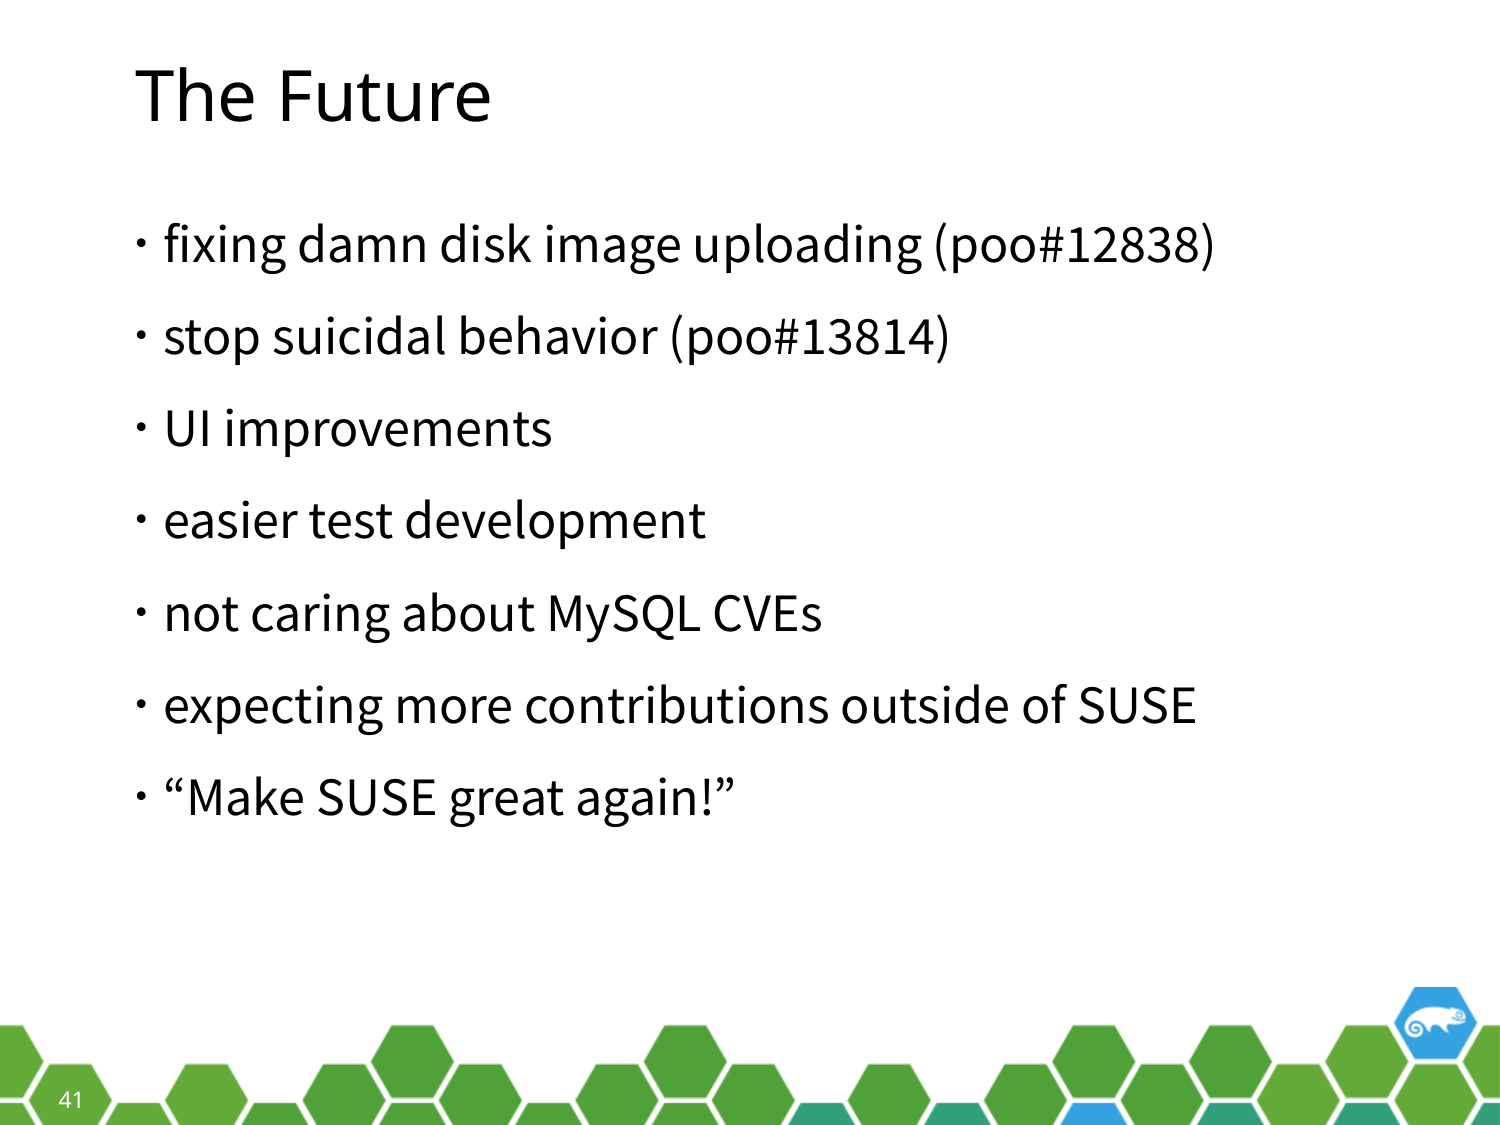

# The Future
fixing damn disk image uploading (poo#12838)
stop suicidal behavior (poo#13814)
UI improvements
easier test development
not caring about MySQL CVEs
expecting more contributions outside of SUSE
“Make SUSE great again!”